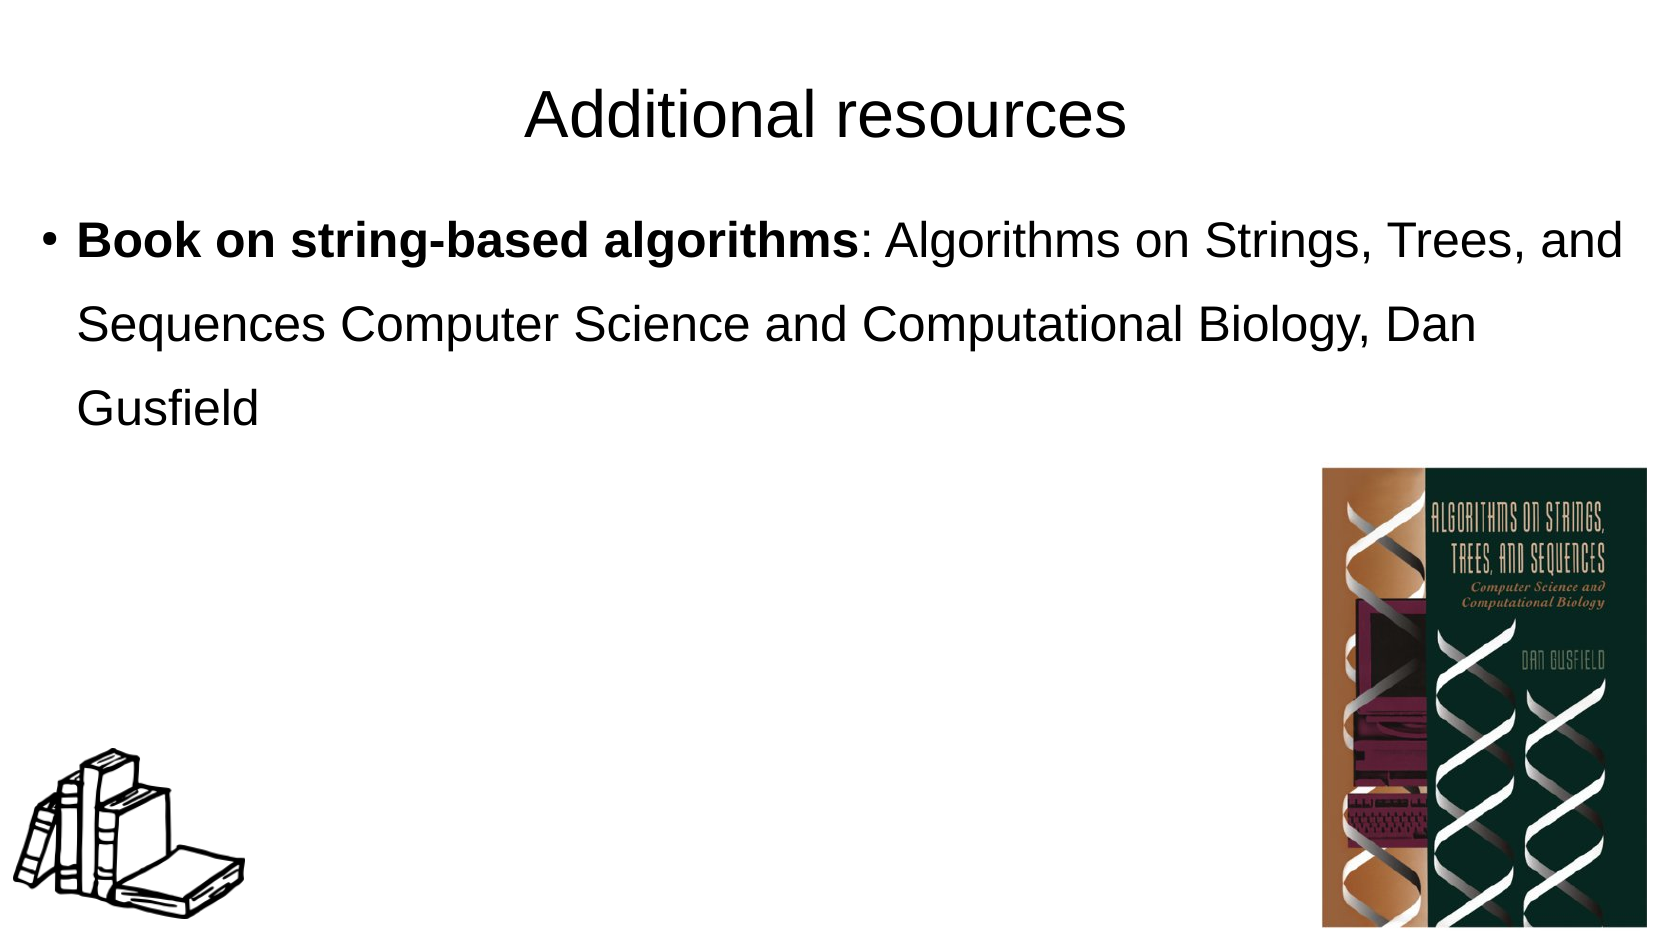

# Additional resources
Book on string-based algorithms: Algorithms on Strings, Trees, and Sequences Computer Science and Computational Biology, Dan Gusfield